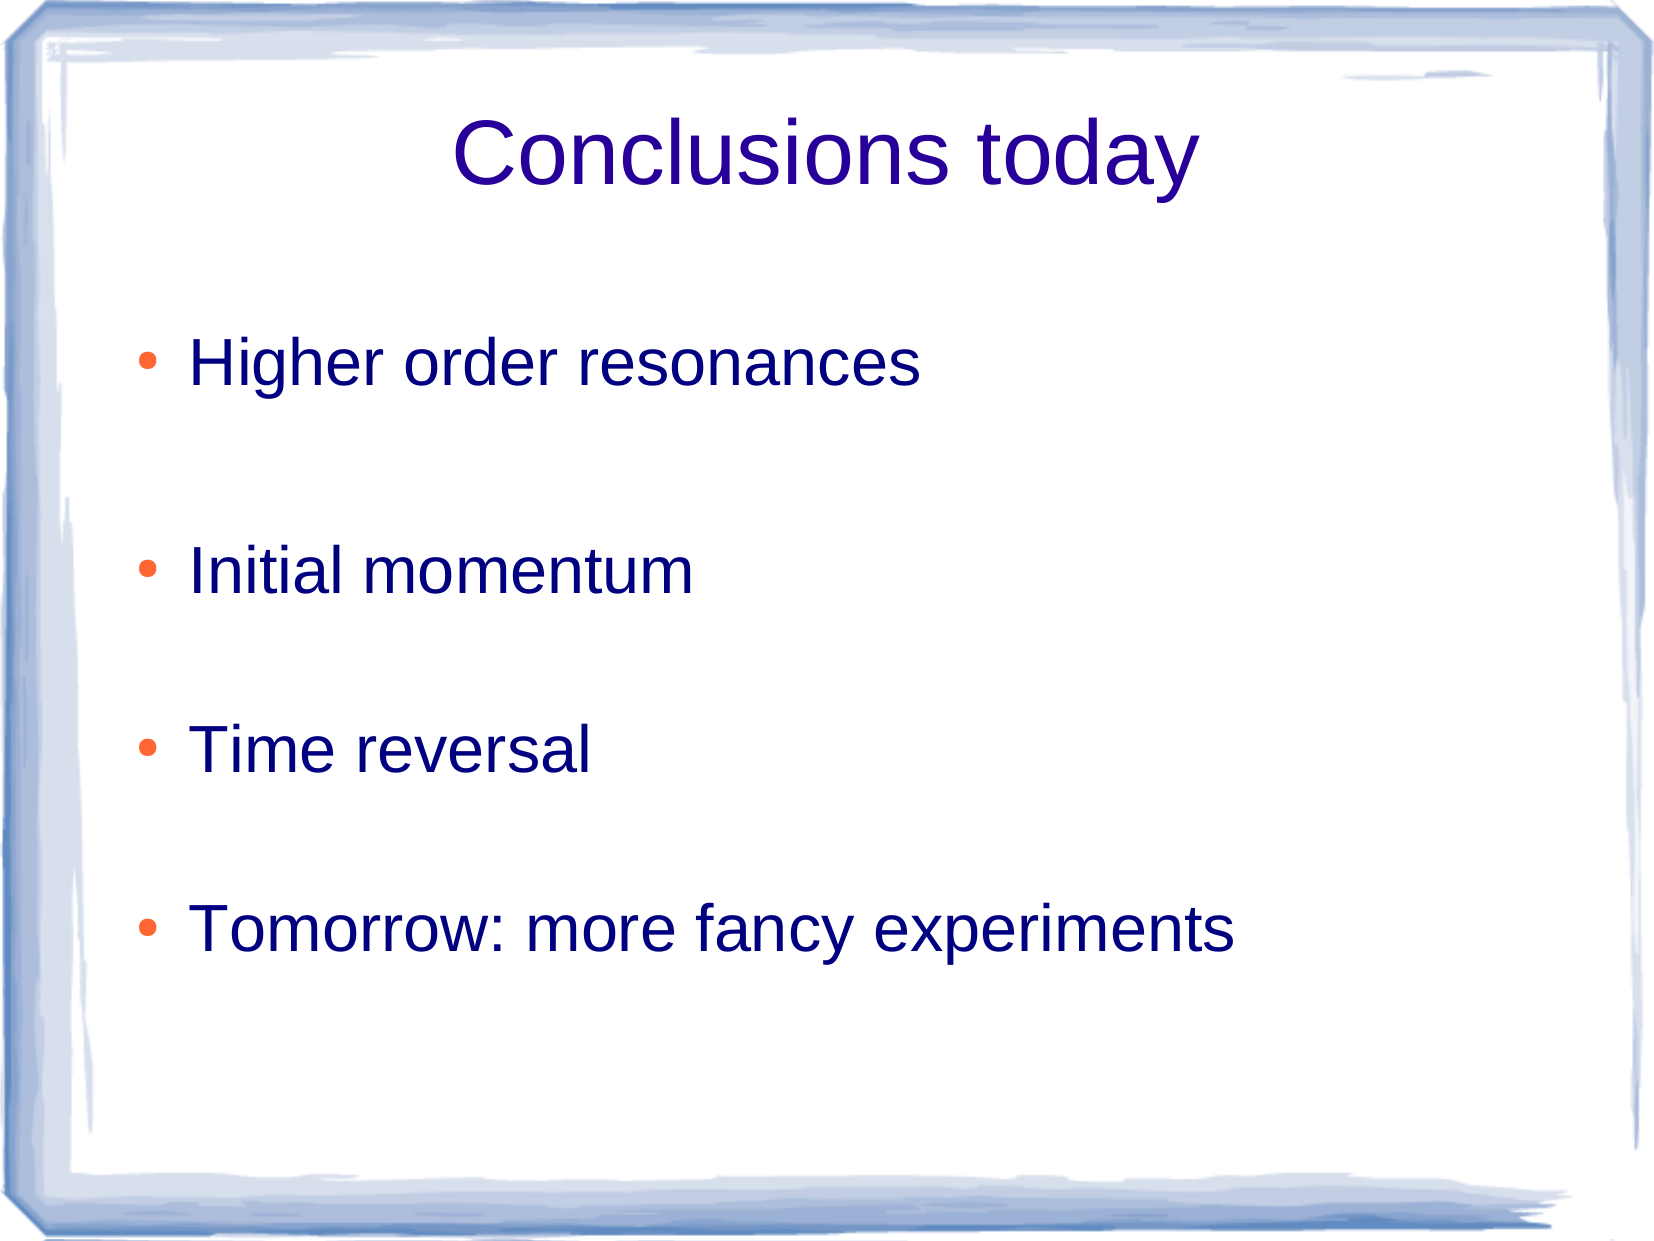

# Conclusions today
Higher order resonances
Initial momentum
Time reversal
Tomorrow: more fancy experiments